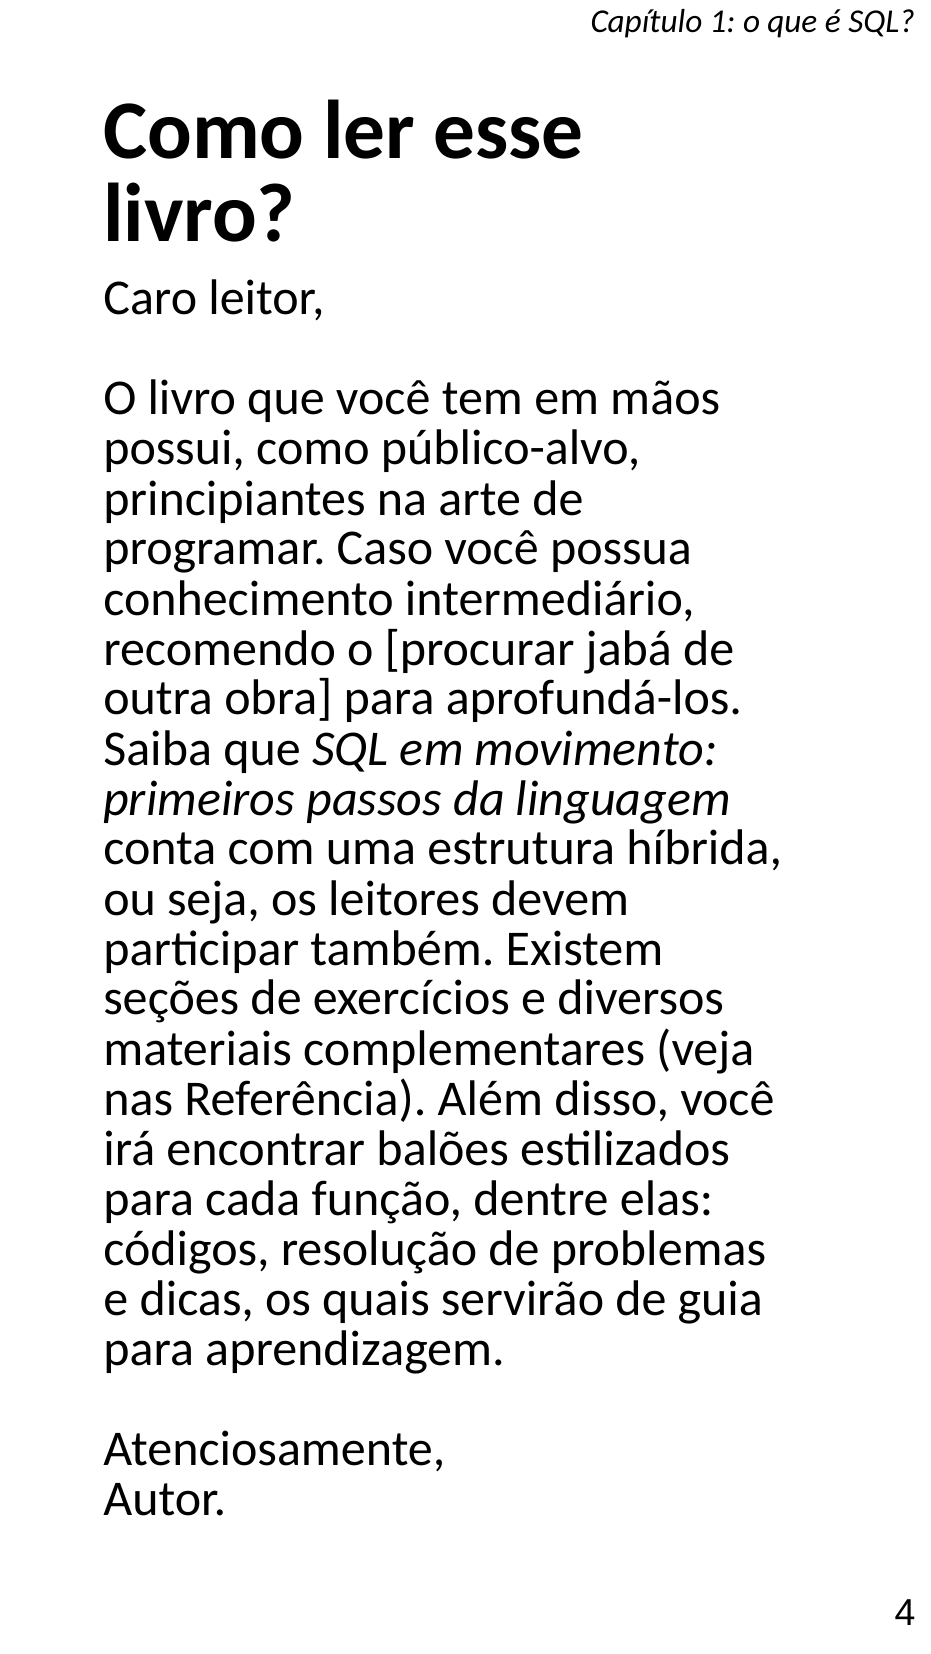

Capítulo 1: o que é SQL?
Como ler esse livro?
Caro leitor,
O livro que você tem em mãos possui, como público-alvo, principiantes na arte de programar. Caso você possua conhecimento intermediário, recomendo o [procurar jabá de outra obra] para aprofundá-los.
Saiba que SQL em movimento: primeiros passos da linguagem conta com uma estrutura híbrida, ou seja, os leitores devem participar também. Existem seções de exercícios e diversos materiais complementares (veja nas Referência). Além disso, você irá encontrar balões estilizados para cada função, dentre elas: códigos, resolução de problemas e dicas, os quais servirão de guia para aprendizagem.
Atenciosamente,
Autor.